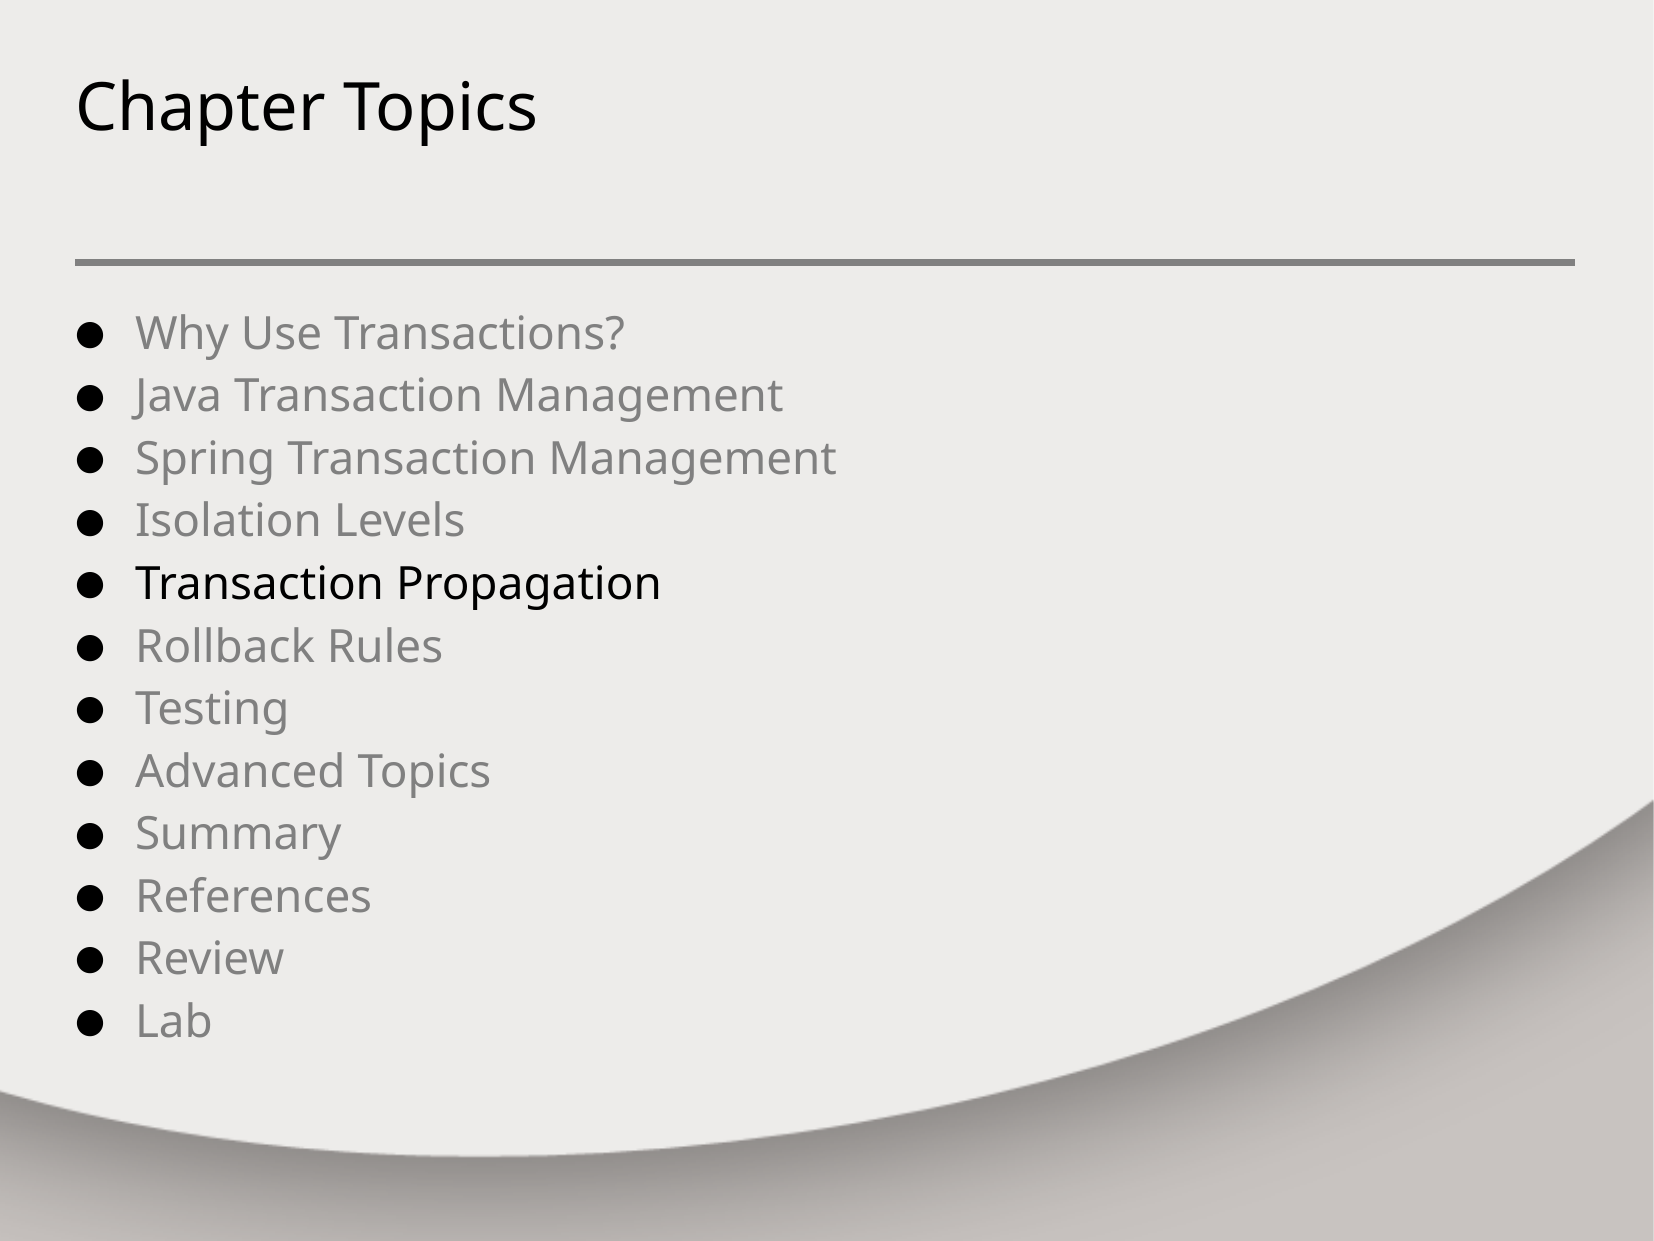

# Chapter Topics
Why Use Transactions?
Java Transaction Management
Spring Transaction Management
Isolation Levels
Transaction Propagation
Rollback Rules
Testing
Advanced Topics
Summary
References
Review
Lab